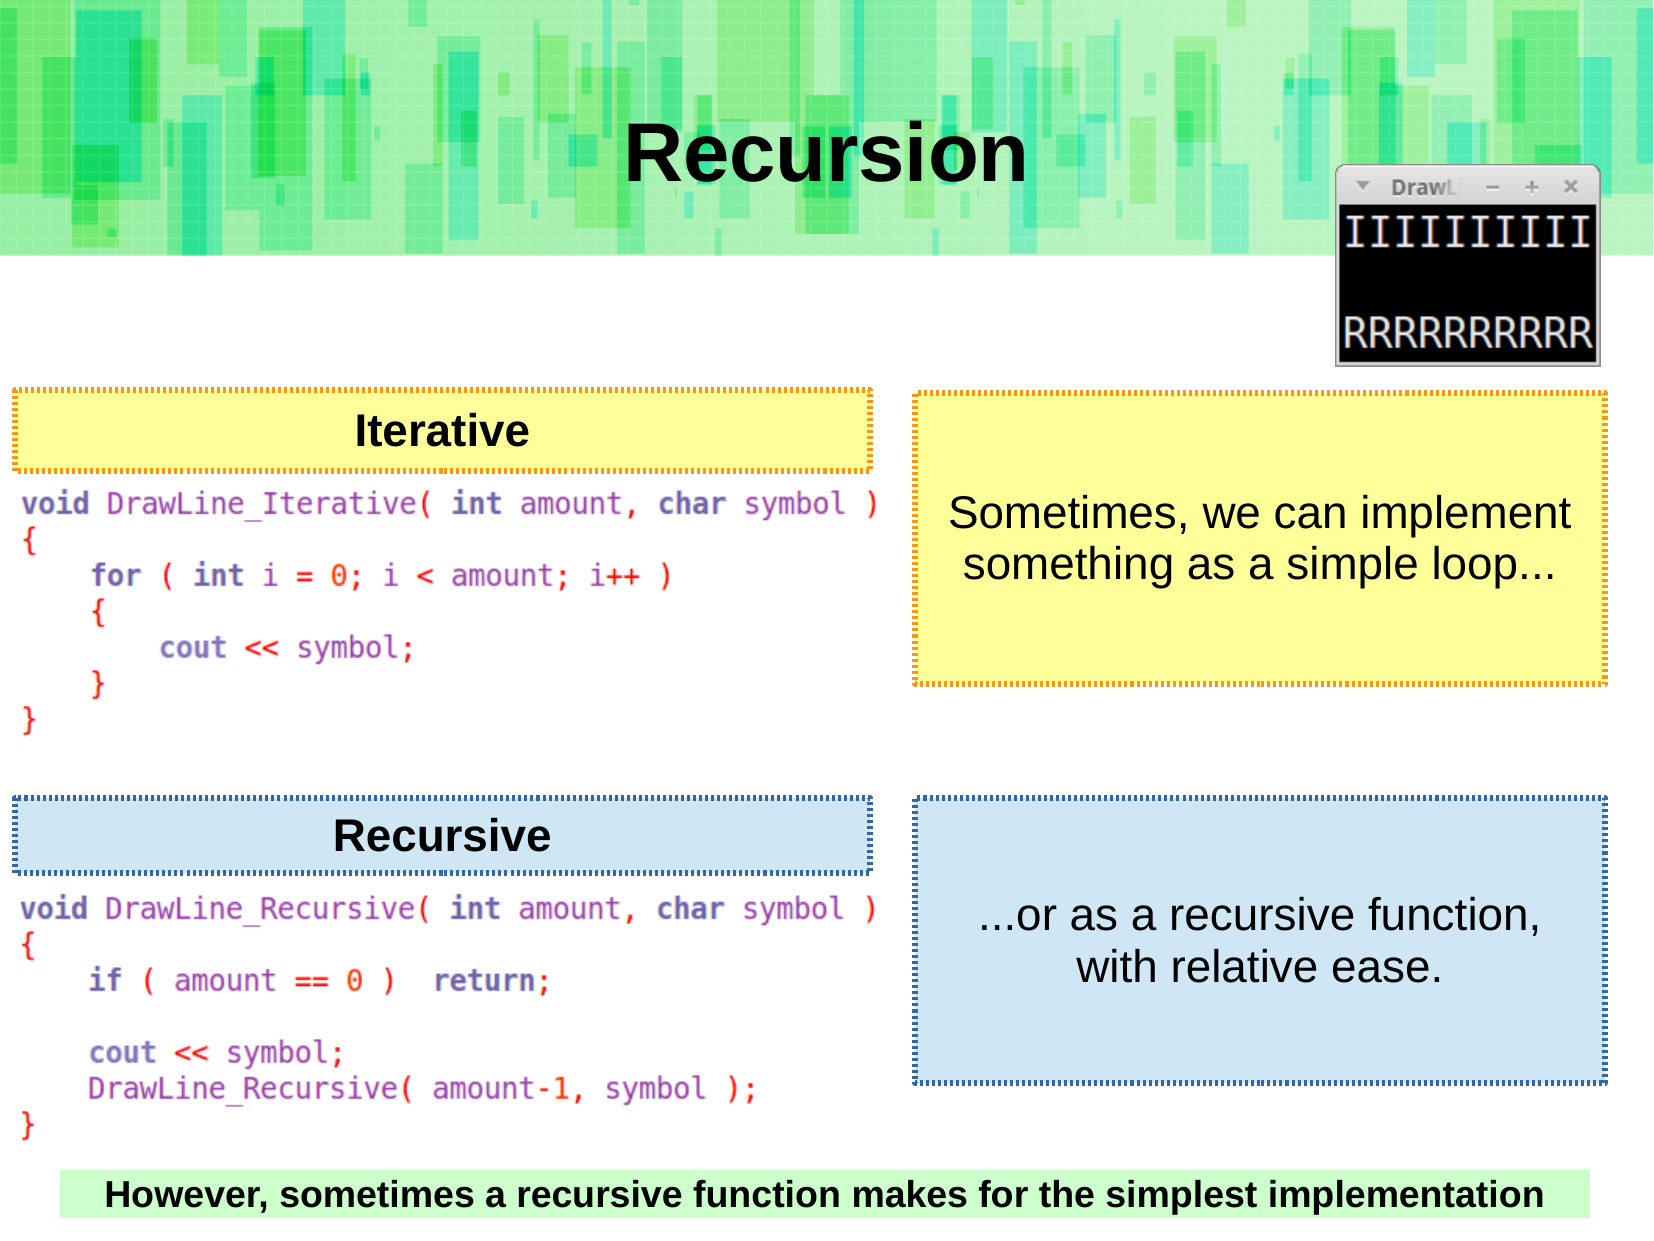

# Recursion
Iterative
Sometimes, we can implement something as a simple loop...
Recursive
...or as a recursive function,
with relative ease.
However, sometimes a recursive function makes for the simplest implementation